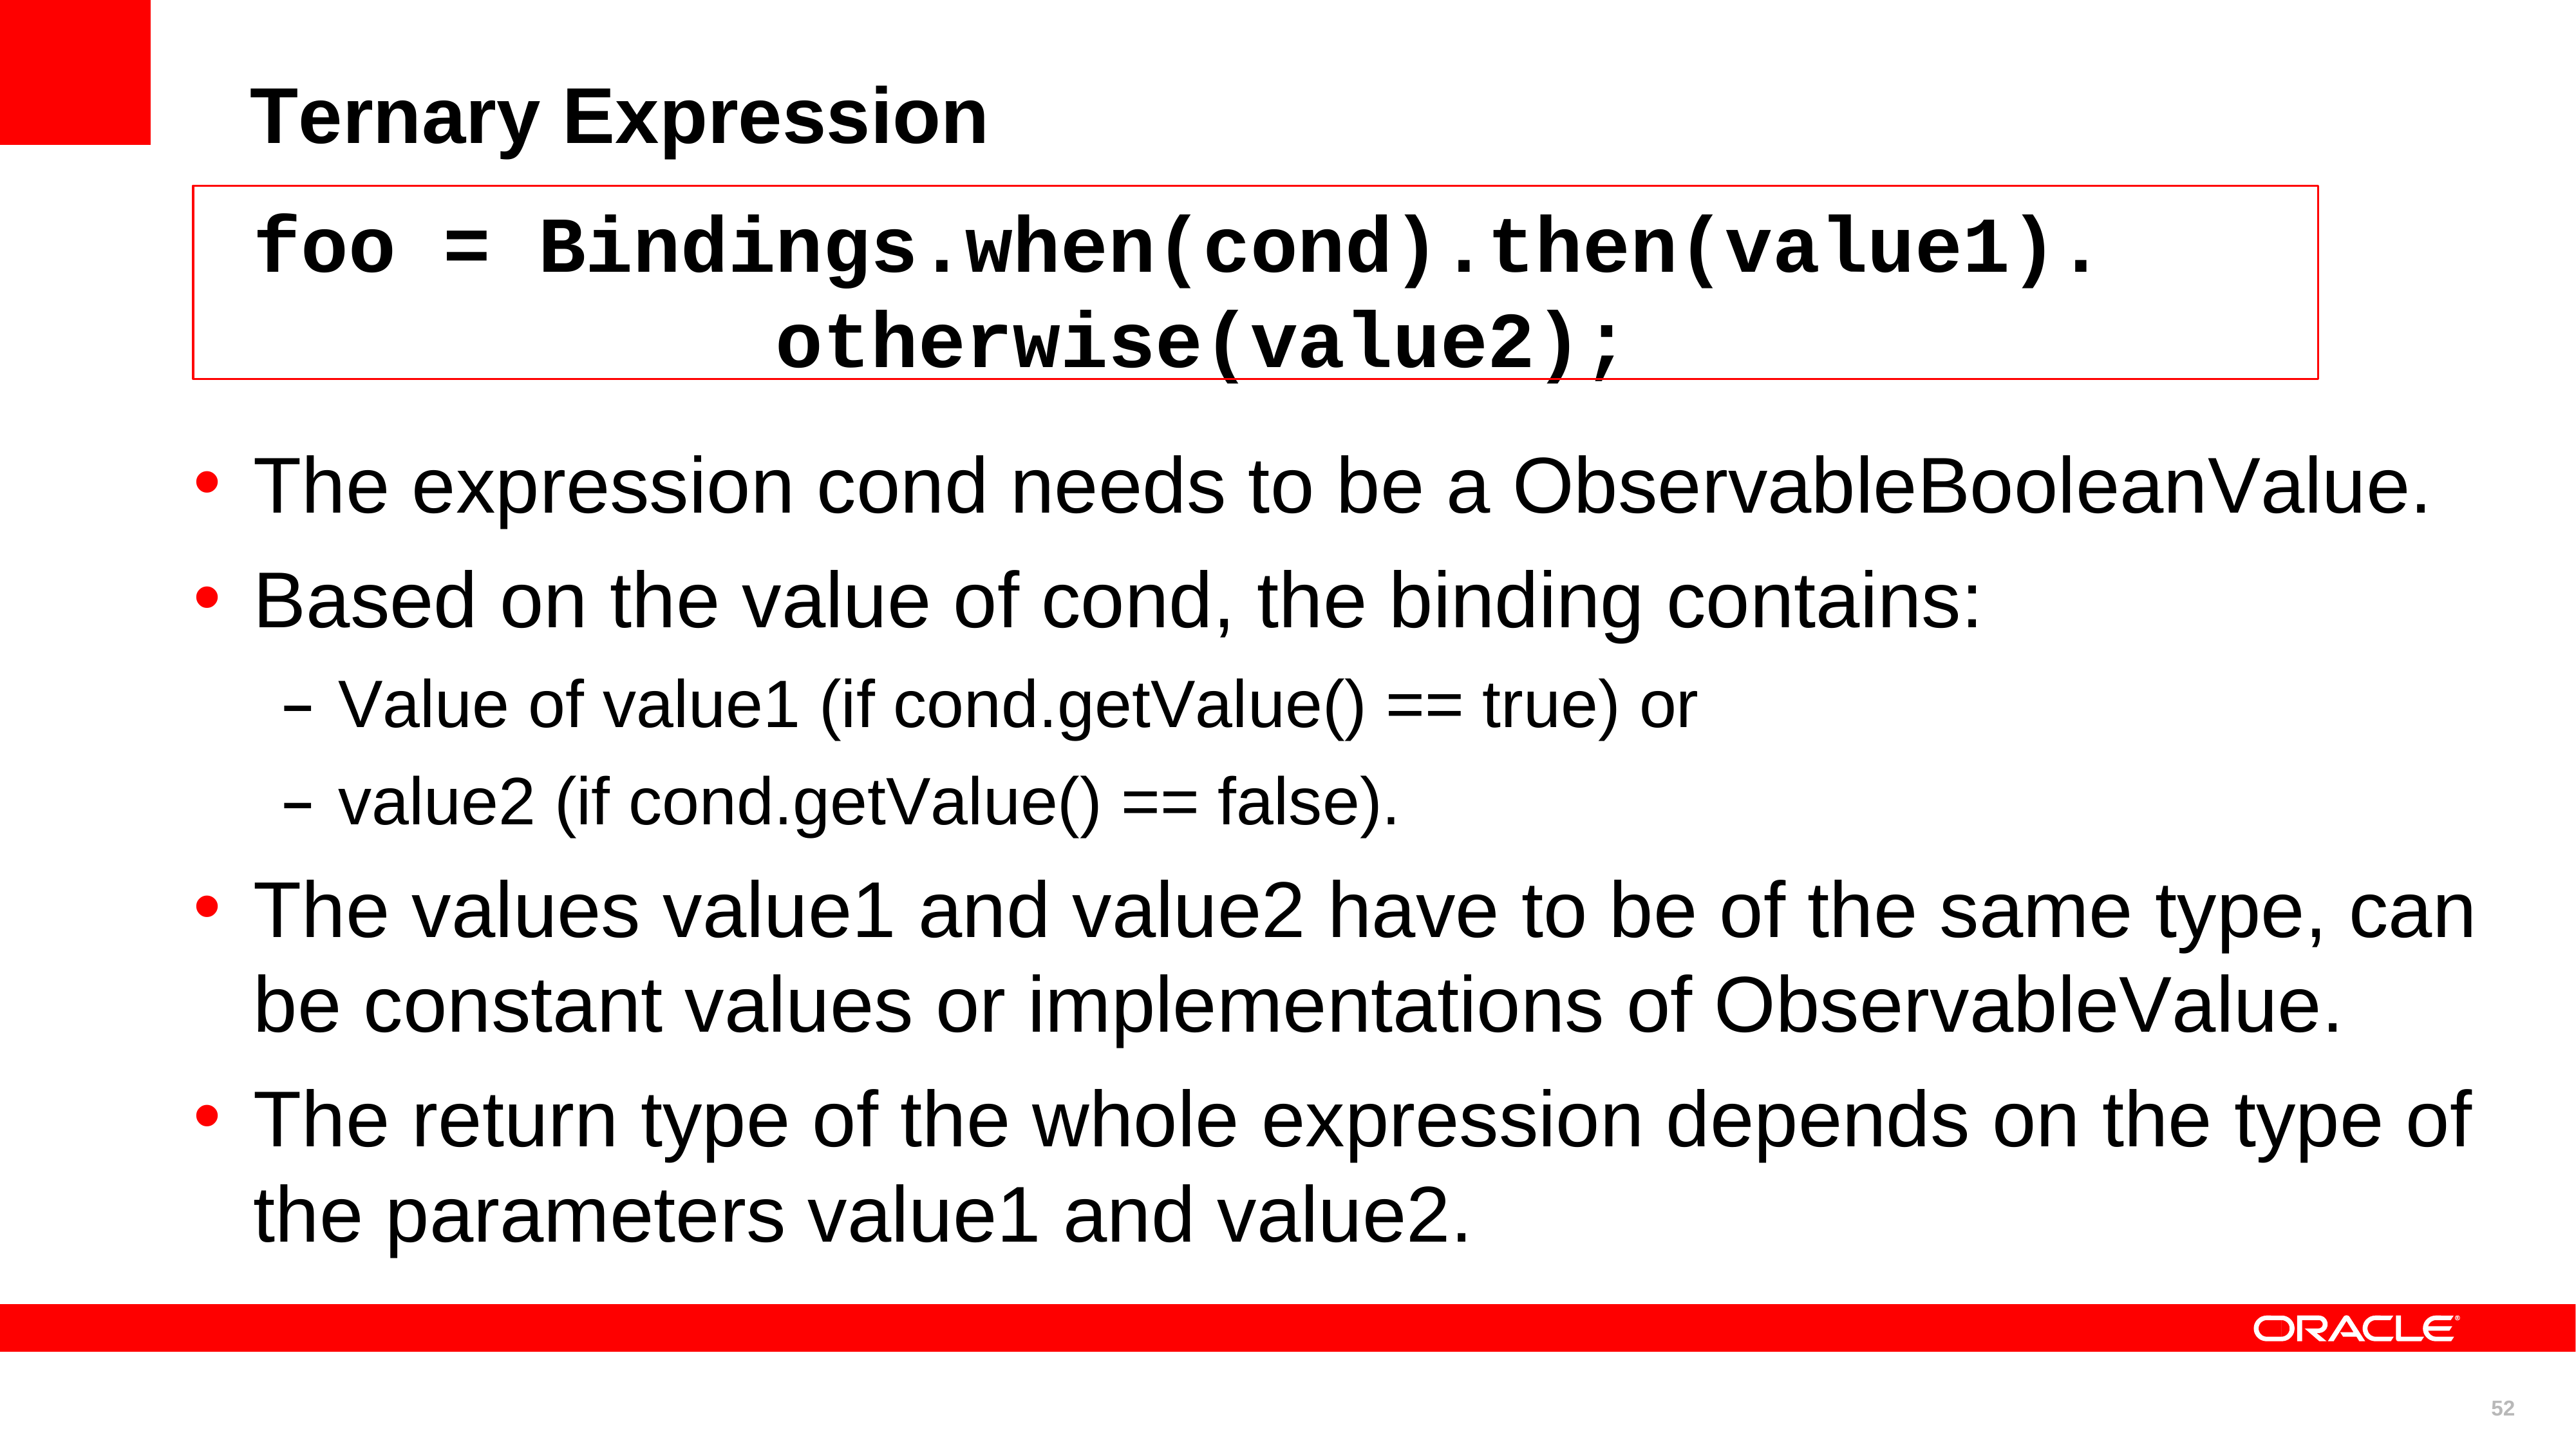

# Ternary Expression
foo = Bindings.when(cond).then(value1). otherwise(value2);
The expression cond needs to be a ObservableBooleanValue.
Based on the value of cond, the binding contains:
Value of value1 (if cond.getValue() == true) or
value2 (if cond.getValue() == false).
The values value1 and value2 have to be of the same type, can be constant values or implementations of ObservableValue.
The return type of the whole expression depends on the type of the parameters value1 and value2.